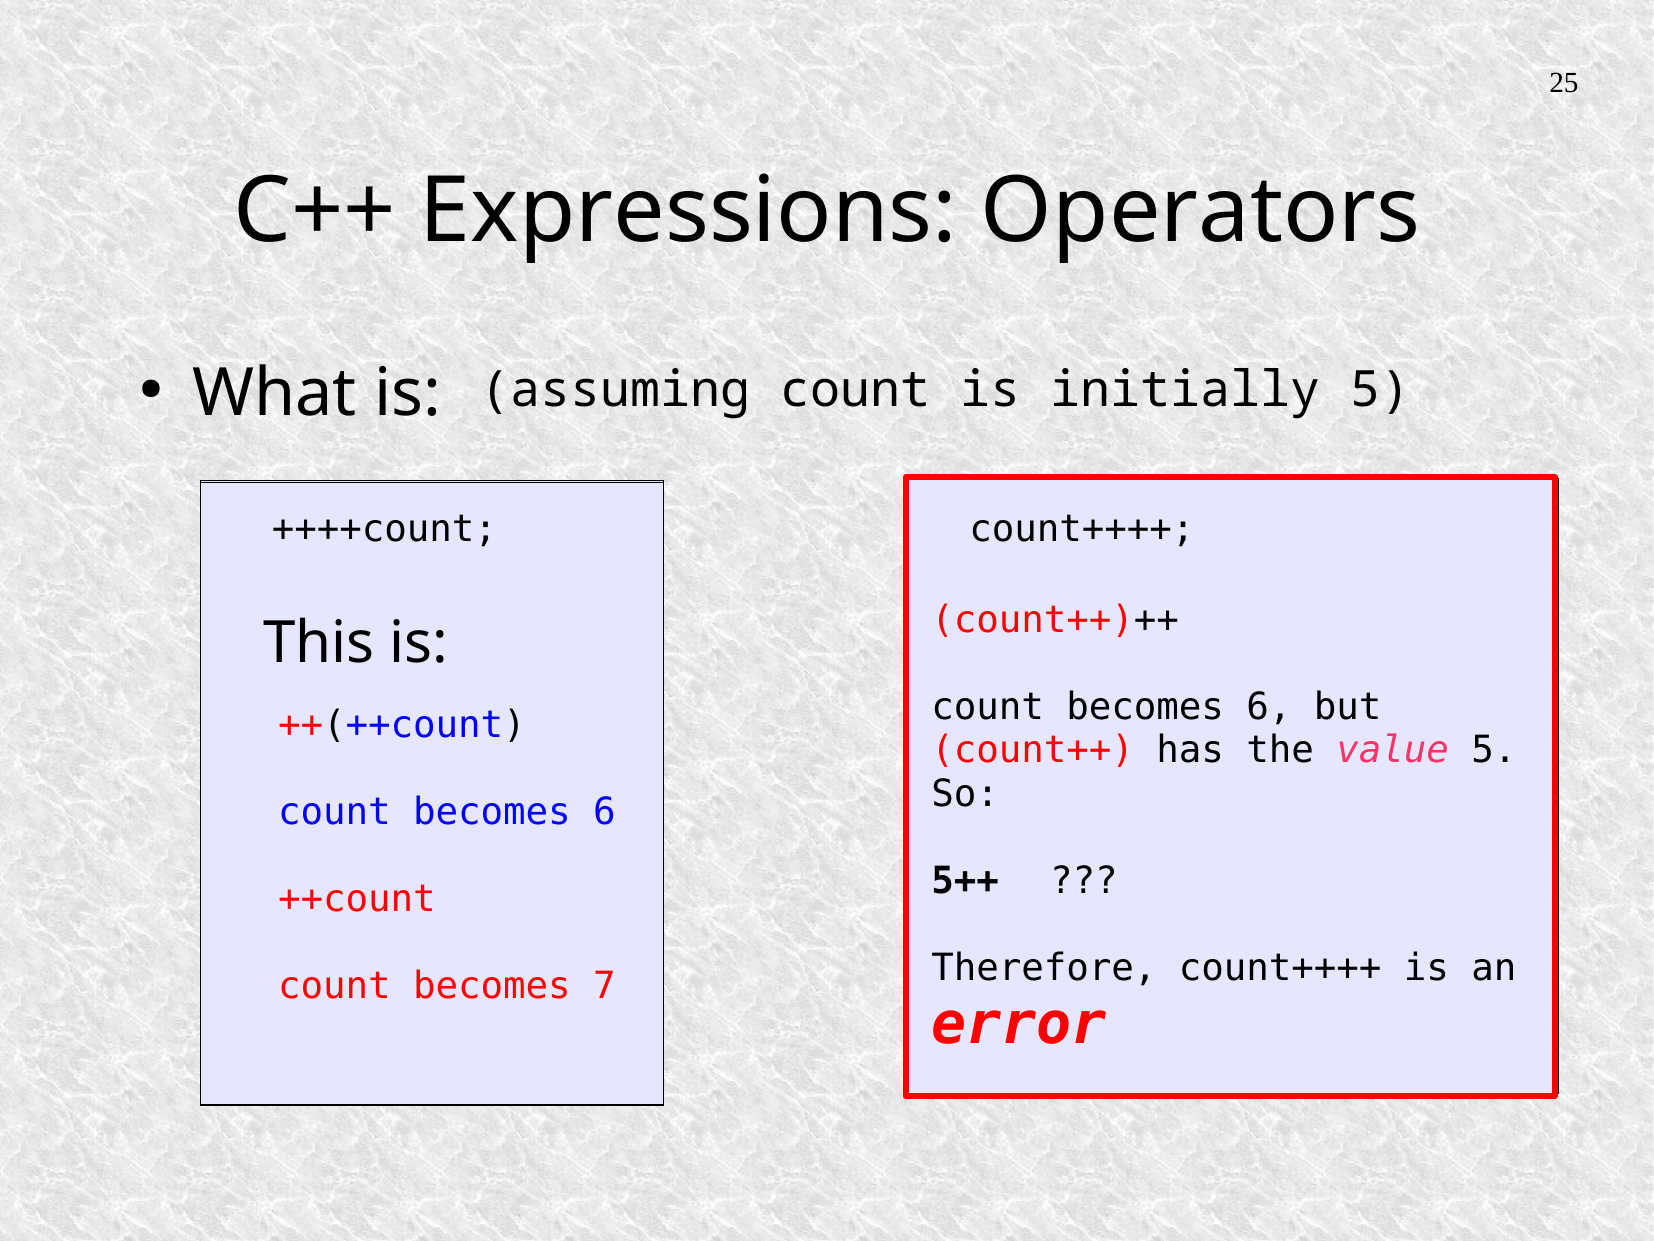

# C++ Expressions: Operators
25
What is:
This is:
(assuming count is initially 5)
++++count; count++++;
(count++)++
count becomes 6, but
(count++) has the value 5.
So:
5++	 ???
Therefore, count++++ is an
error
++(++count)
count becomes 6
++count
count becomes 7